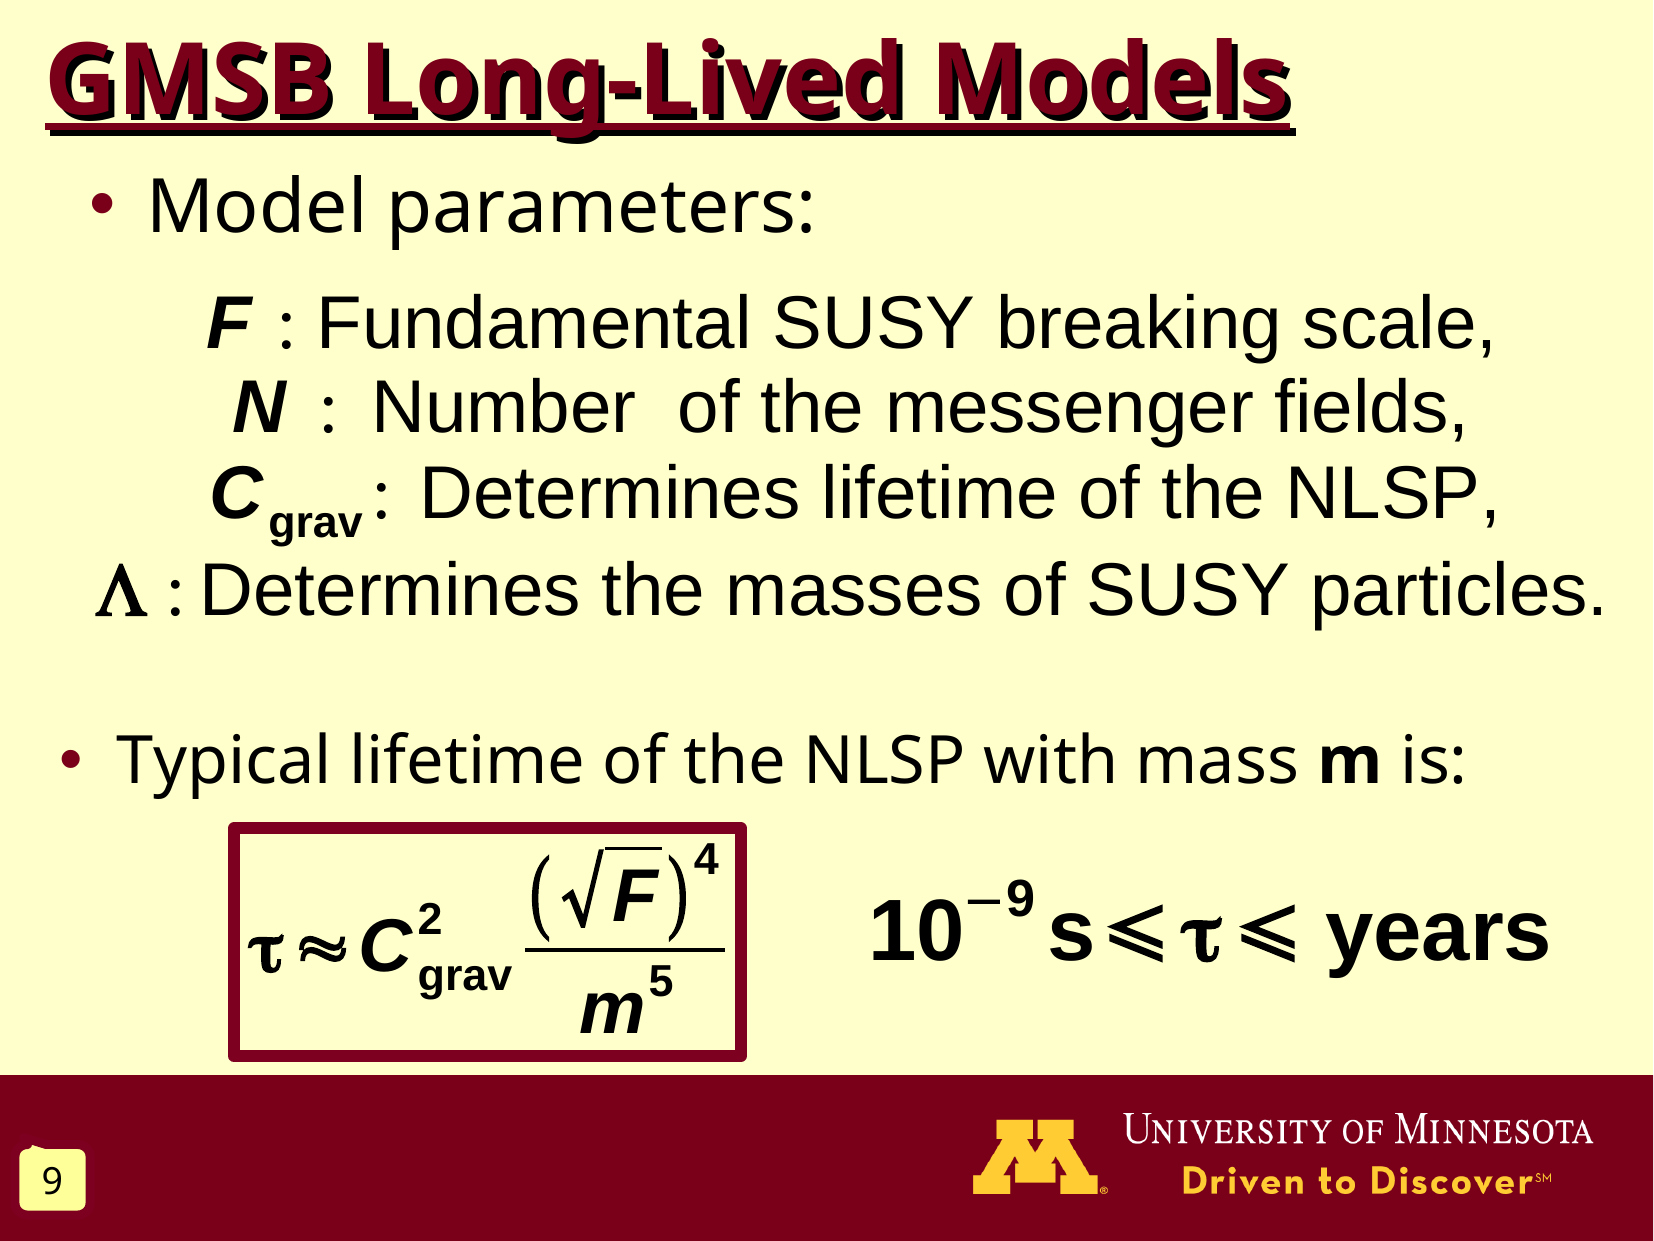

# GMSB Long-Lived Models
Model parameters:
Typical lifetime of the NLSP with mass m is:
9